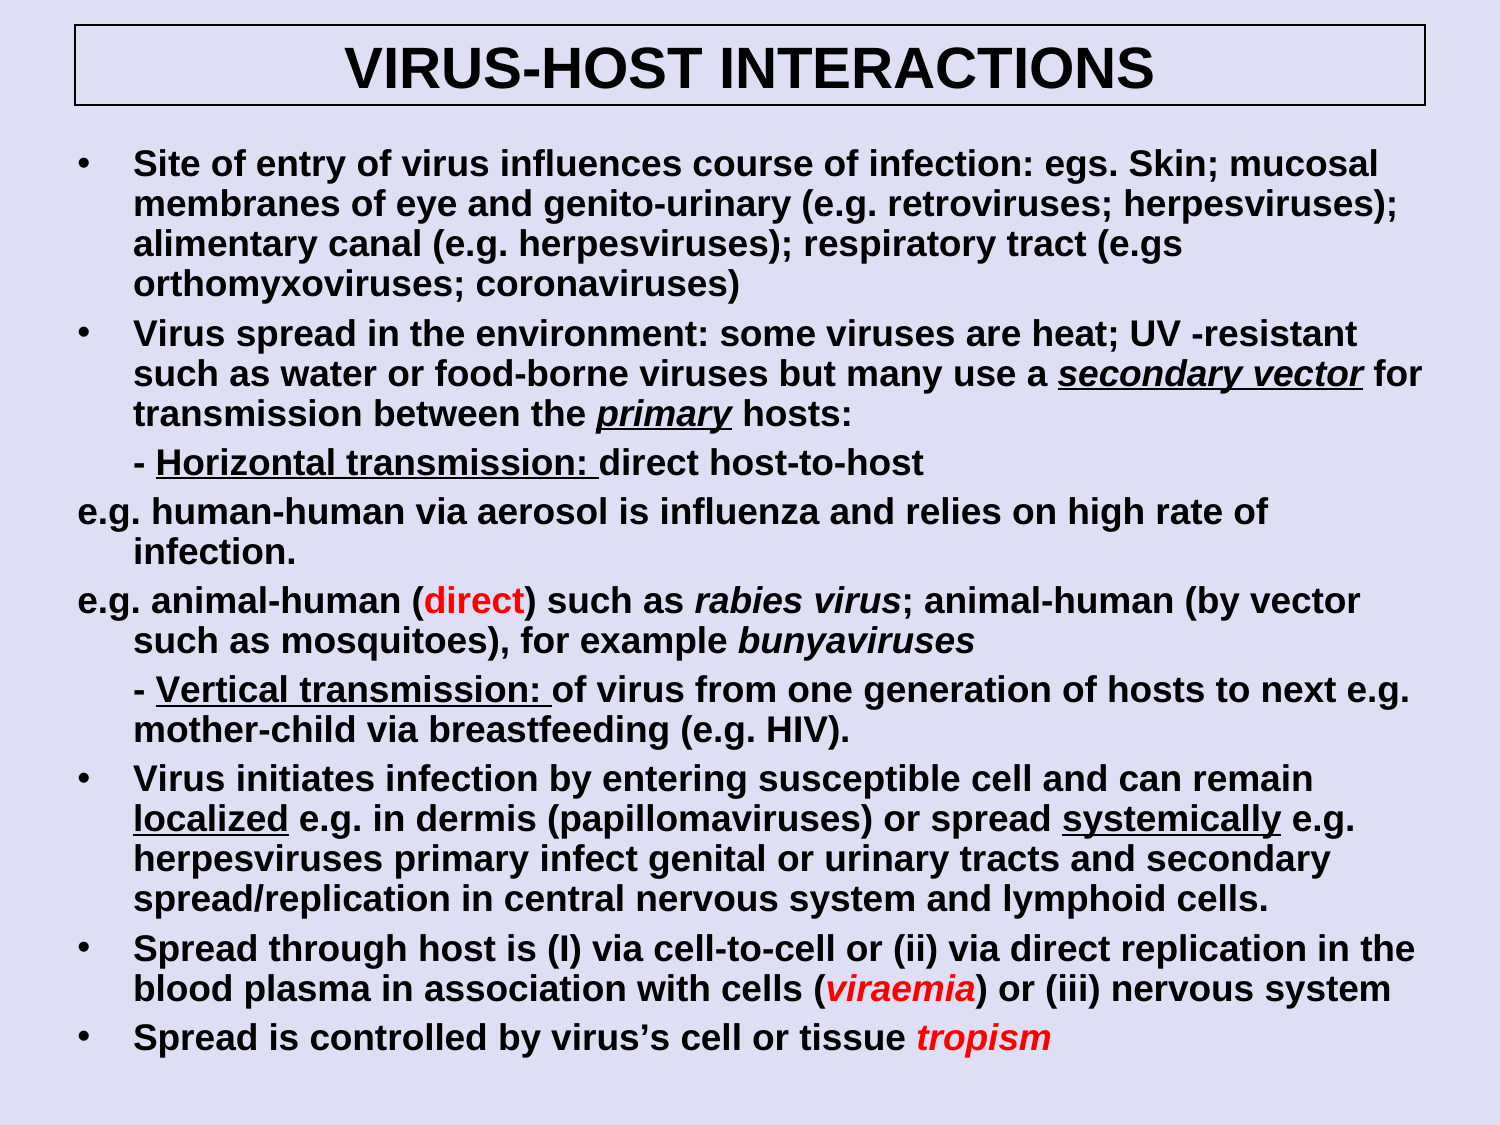

# VIRUS-HOST INTERACTIONS
Site of entry of virus influences course of infection: egs. Skin; mucosal membranes of eye and genito-urinary (e.g. retroviruses; herpesviruses); alimentary canal (e.g. herpesviruses); respiratory tract (e.gs orthomyxoviruses; coronaviruses)
Virus spread in the environment: some viruses are heat; UV -resistant such as water or food-borne viruses but many use a secondary vector for transmission between the primary hosts:
		- Horizontal transmission: direct host-to-host
e.g. human-human via aerosol is influenza and relies on high rate of infection.
e.g. animal-human (direct) such as rabies virus; animal-human (by vector such as mosquitoes), for example bunyaviruses
		- Vertical transmission: of virus from one generation of hosts to next e.g. mother-child via breastfeeding (e.g. HIV).
Virus initiates infection by entering susceptible cell and can remain localized e.g. in dermis (papillomaviruses) or spread systemically e.g. herpesviruses primary infect genital or urinary tracts and secondary spread/replication in central nervous system and lymphoid cells.
Spread through host is (I) via cell-to-cell or (ii) via direct replication in the blood plasma in association with cells (viraemia) or (iii) nervous system
Spread is controlled by virus’s cell or tissue tropism